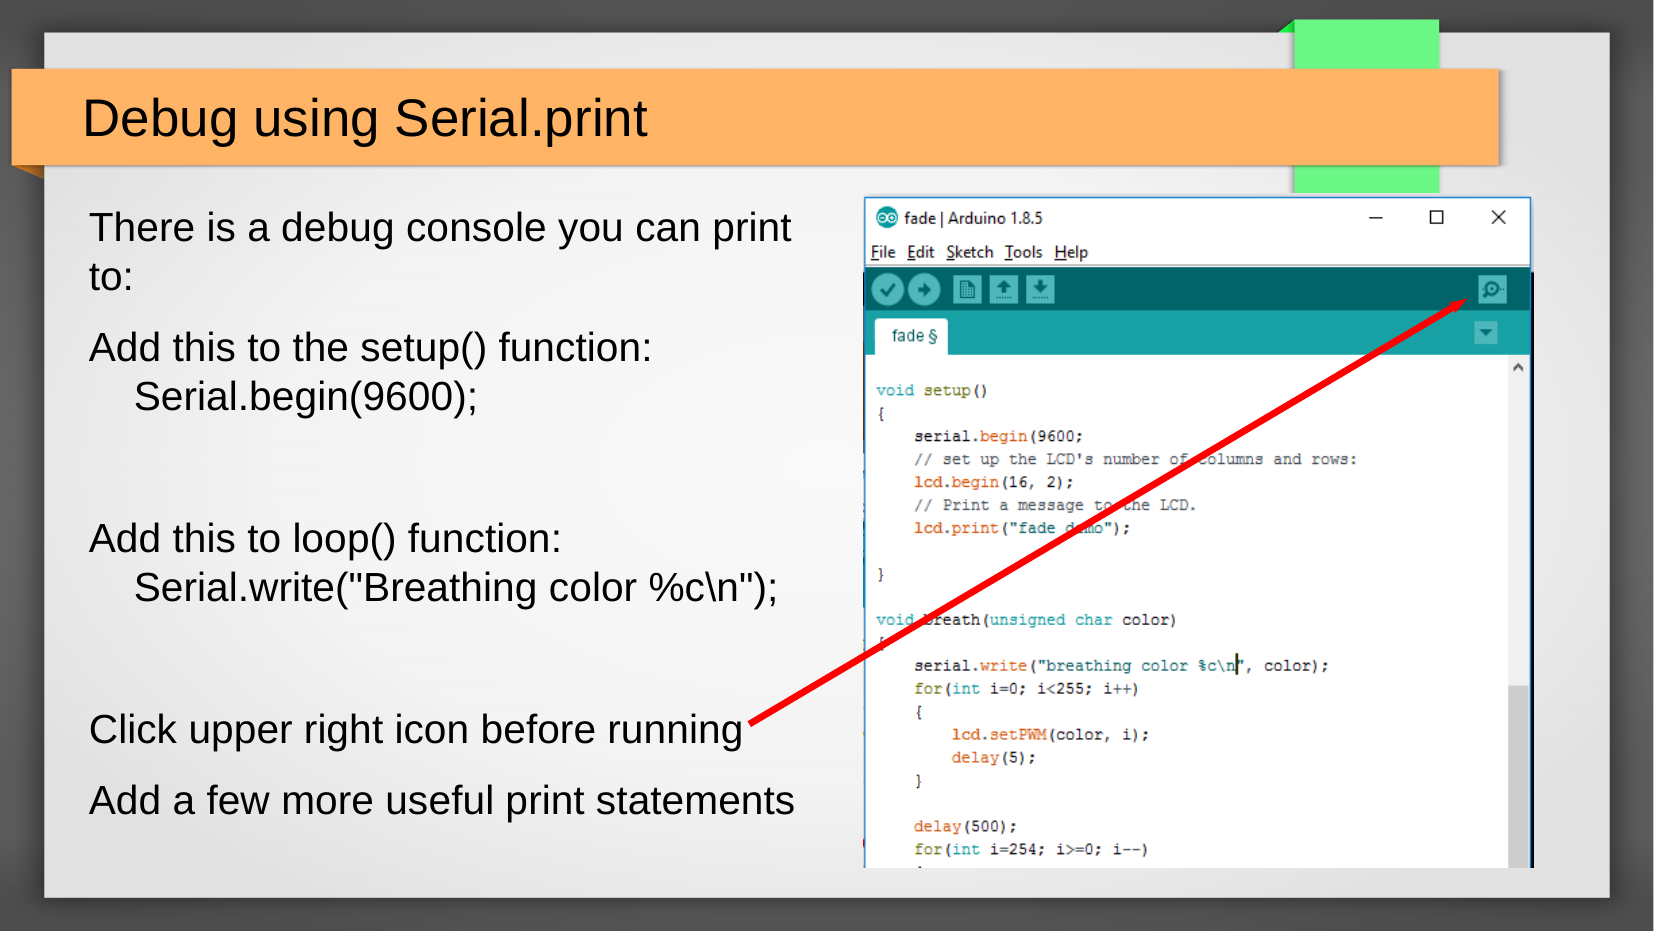

# Debug using Serial.print
There is a debug console you can print to:
Add this to the setup() function:
 Serial.begin(9600);
Add this to loop() function:
 Serial.write("Breathing color %c\n");
Click upper right icon before running
Add a few more useful print statements